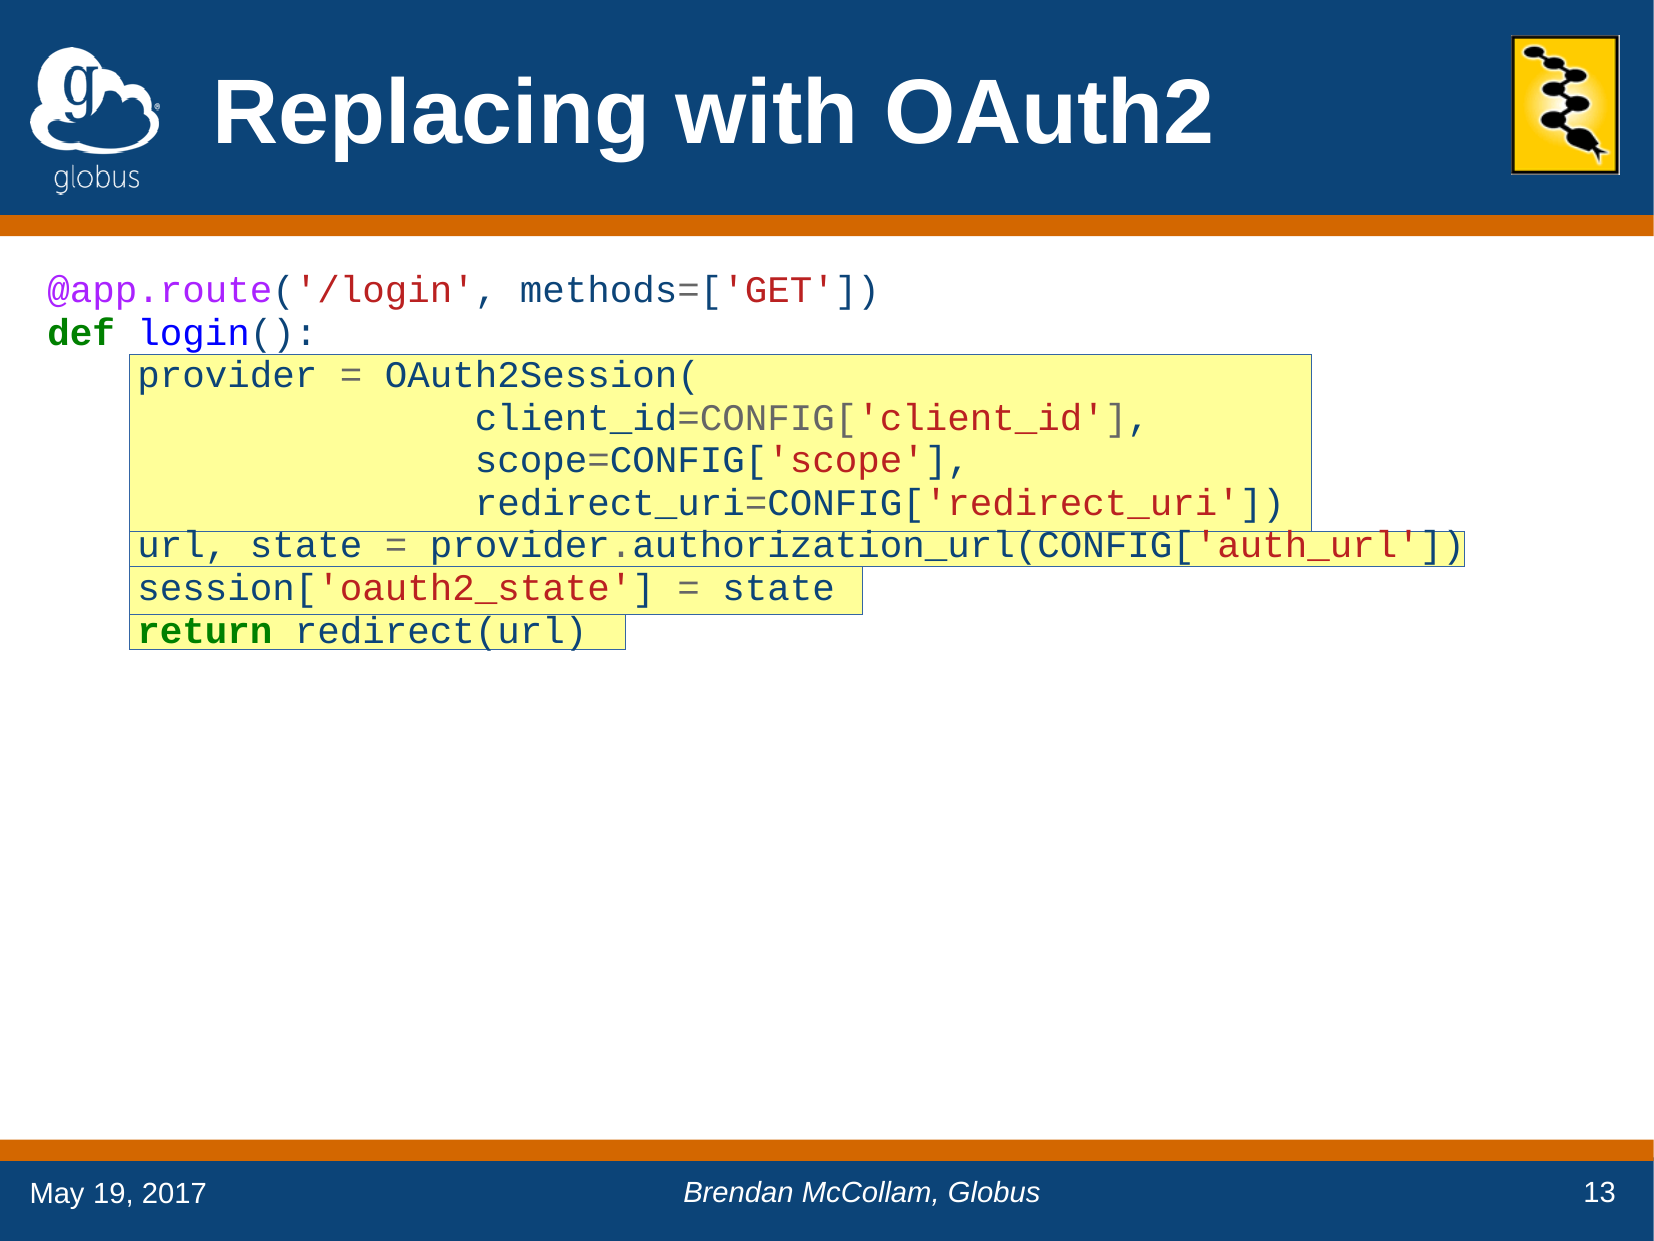

# Replacing with OAuth2
@app.route('/login', methods=['GET'])
def login():
 provider = OAuth2Session(
 client_id=CONFIG['client_id'],
 scope=CONFIG['scope'],
 redirect_uri=CONFIG['redirect_uri'])
 url, state = provider.authorization_url(CONFIG['auth_url'])
 session['oauth2_state'] = state
 return redirect(url)
May 19, 2017
Brendan McCollam, Globus
13